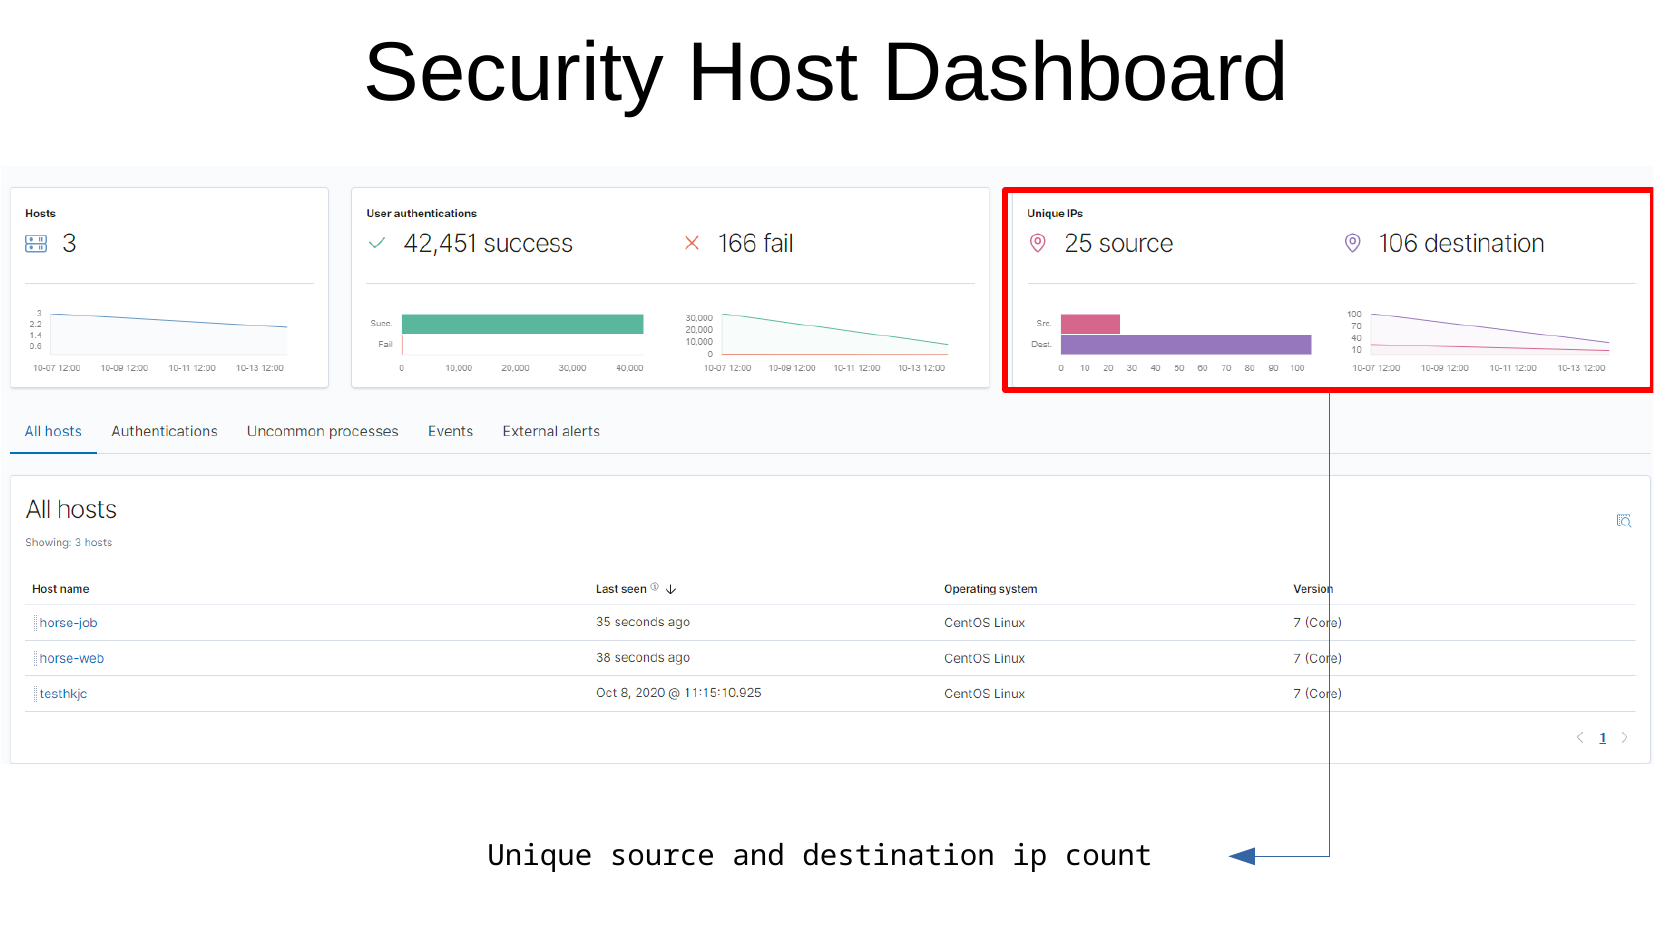

Security Host Dashboard
Unique source and destination ip count